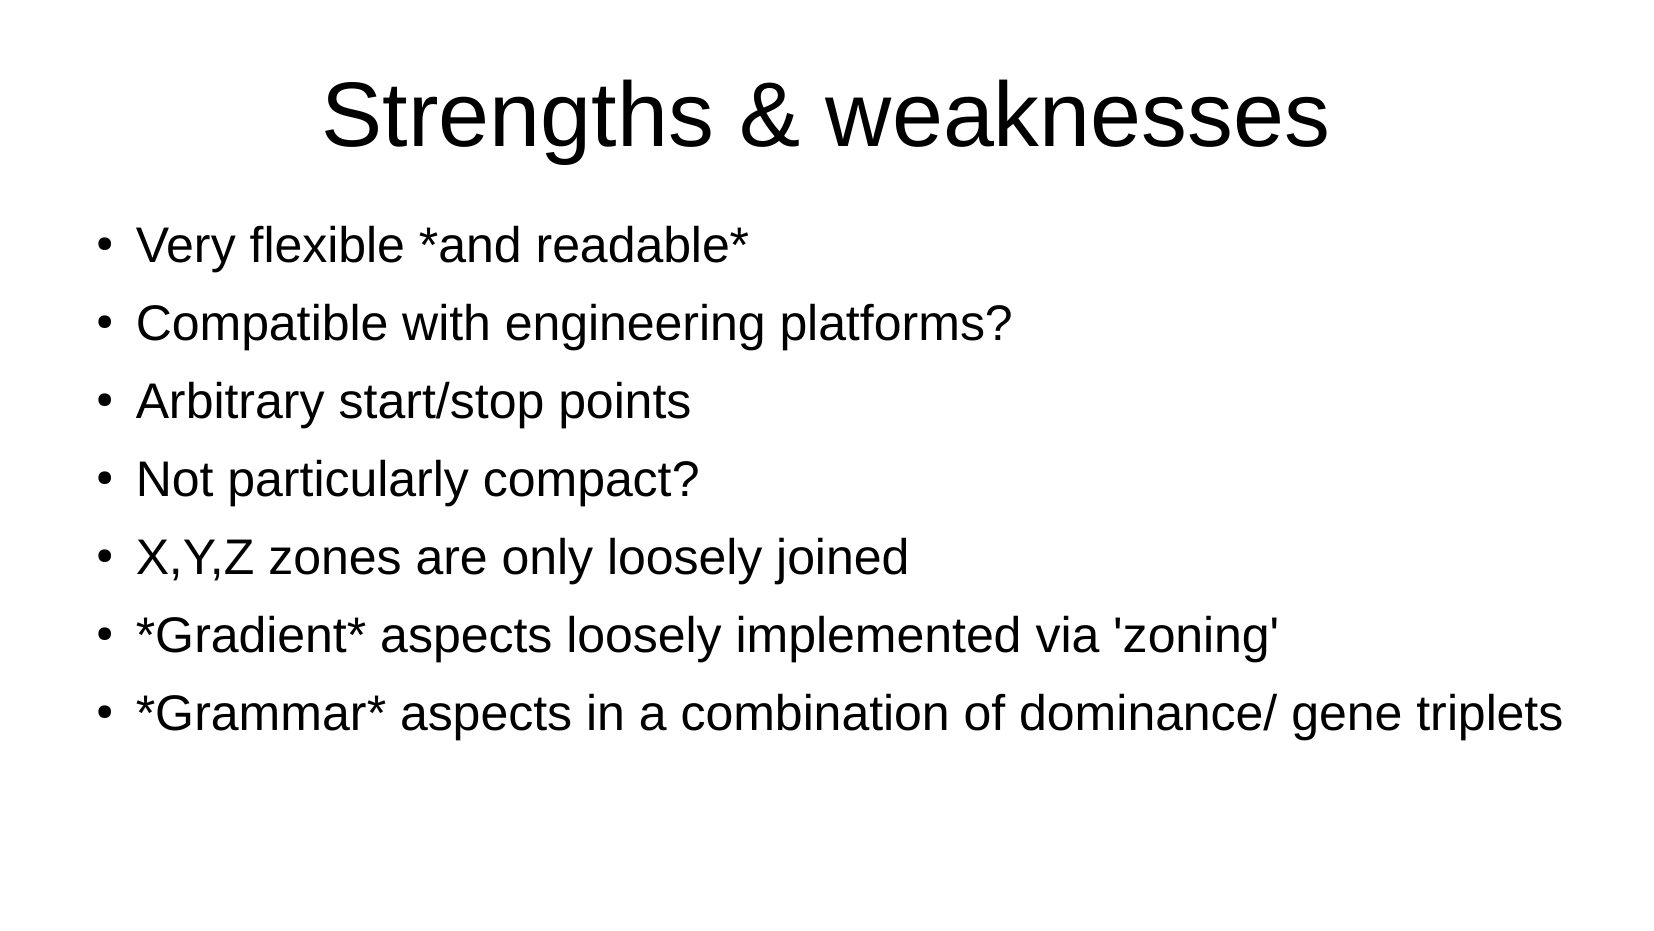

# Strengths & weaknesses
Very flexible *and readable*
Compatible with engineering platforms?
Arbitrary start/stop points
Not particularly compact?
X,Y,Z zones are only loosely joined
*Gradient* aspects loosely implemented via 'zoning'
*Grammar* aspects in a combination of dominance/ gene triplets